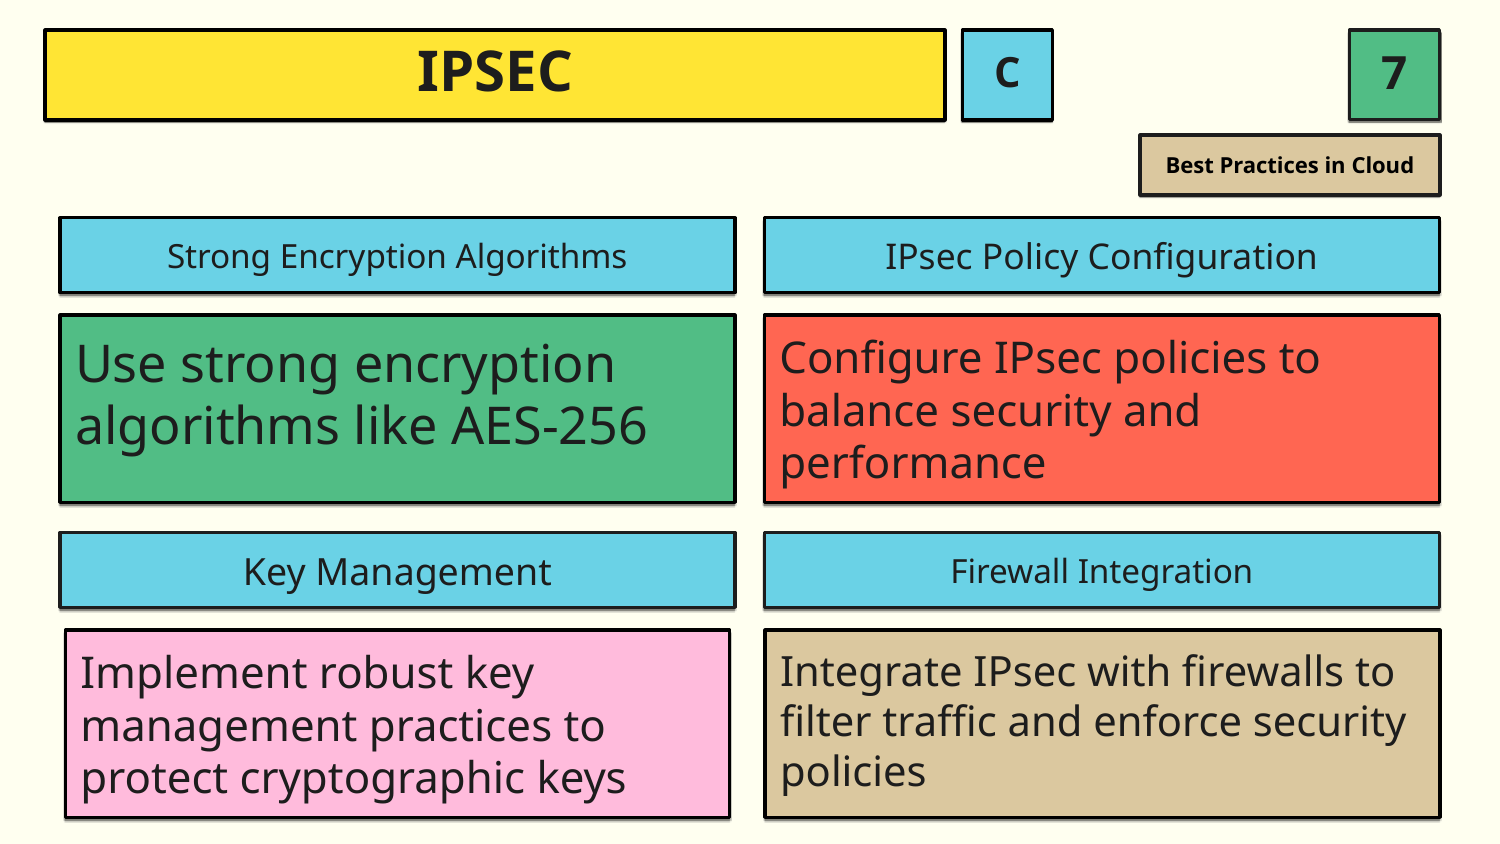

IPSEC
C
Best Practices in Cloud
Strong Encryption Algorithms
IPsec Policy Configuration
Use strong encryption algorithms like AES-256
Configure IPsec policies to balance security and performance
Key Management
Firewall Integration
Implement robust key management practices to protect cryptographic keys
# Integrate IPsec with firewalls to filter traffic and enforce security policies